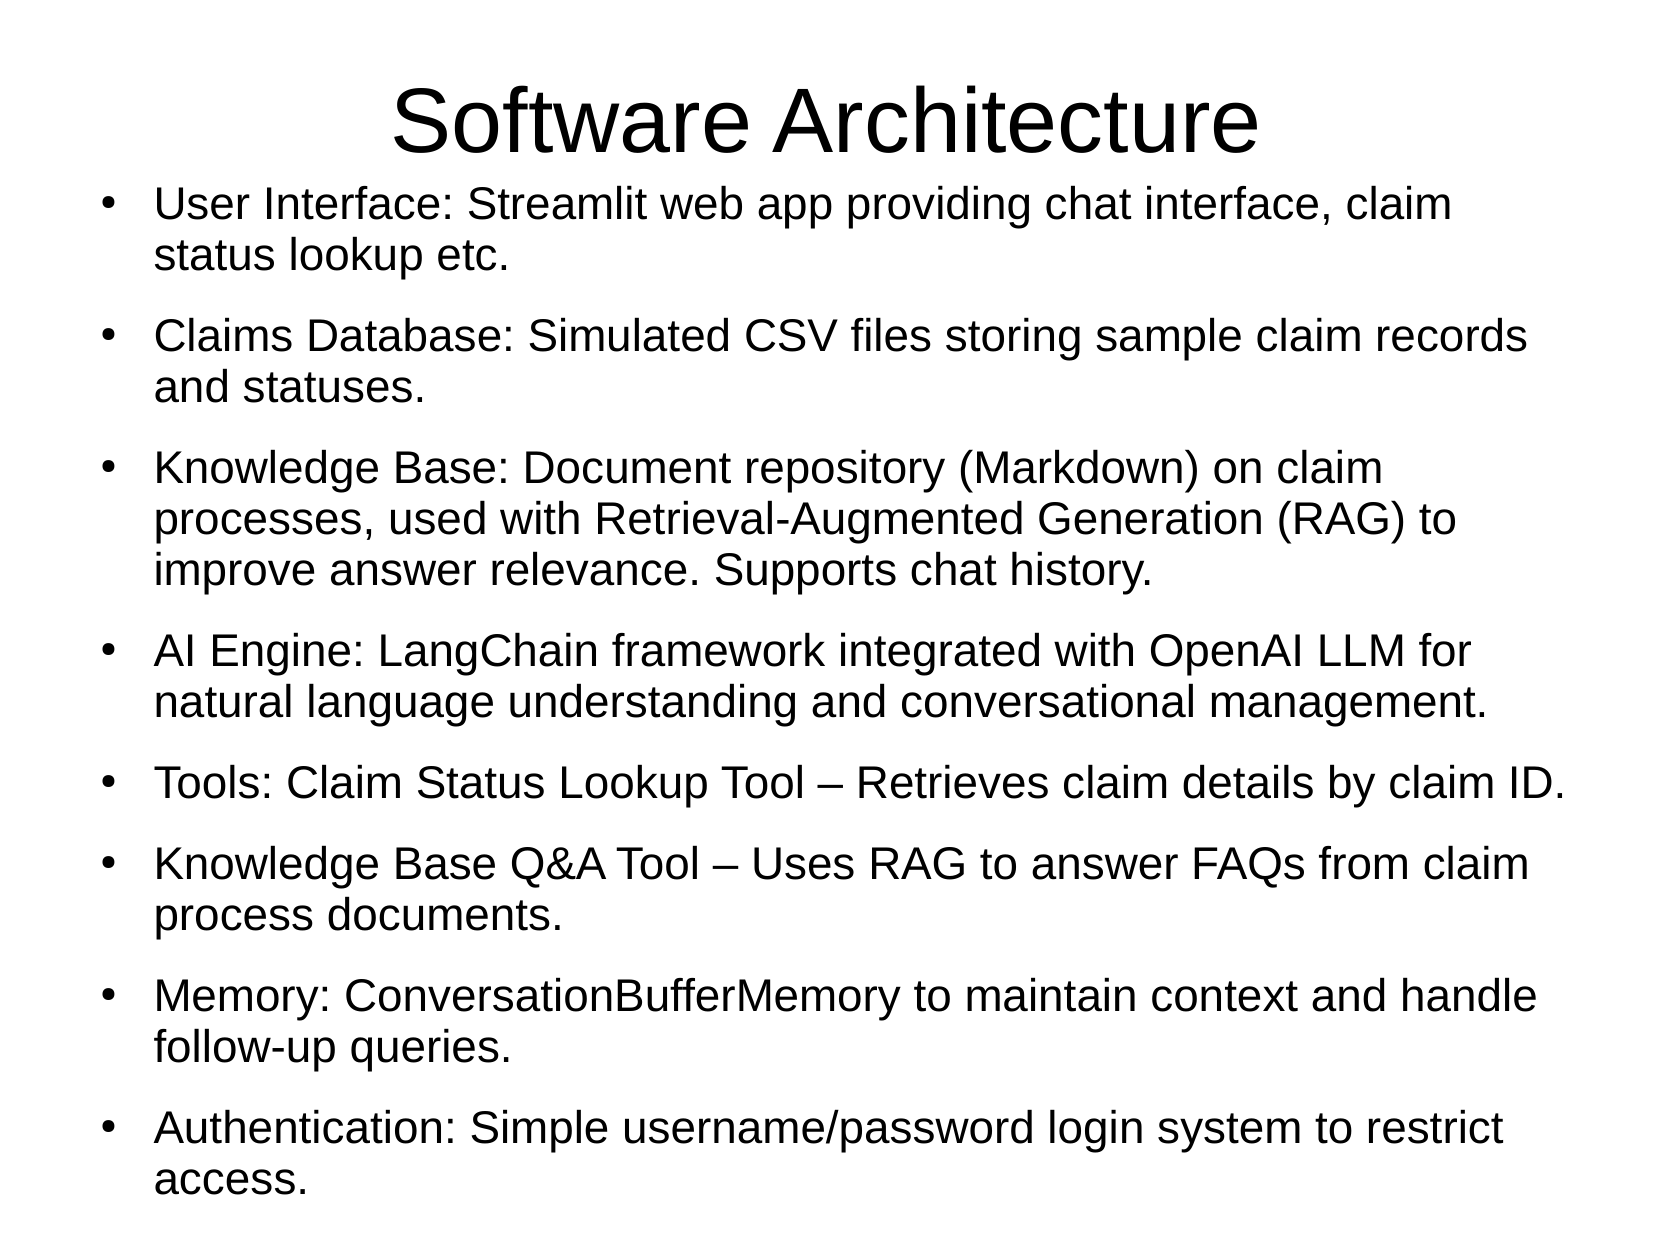

# Software Architecture
User Interface: Streamlit web app providing chat interface, claim status lookup etc.
Claims Database: Simulated CSV files storing sample claim records and statuses.
Knowledge Base: Document repository (Markdown) on claim processes, used with Retrieval-Augmented Generation (RAG) to improve answer relevance. Supports chat history.
AI Engine: LangChain framework integrated with OpenAI LLM for natural language understanding and conversational management.
Tools: Claim Status Lookup Tool – Retrieves claim details by claim ID.
Knowledge Base Q&A Tool – Uses RAG to answer FAQs from claim process documents.
Memory: ConversationBufferMemory to maintain context and handle follow-up queries.
Authentication: Simple username/password login system to restrict access.